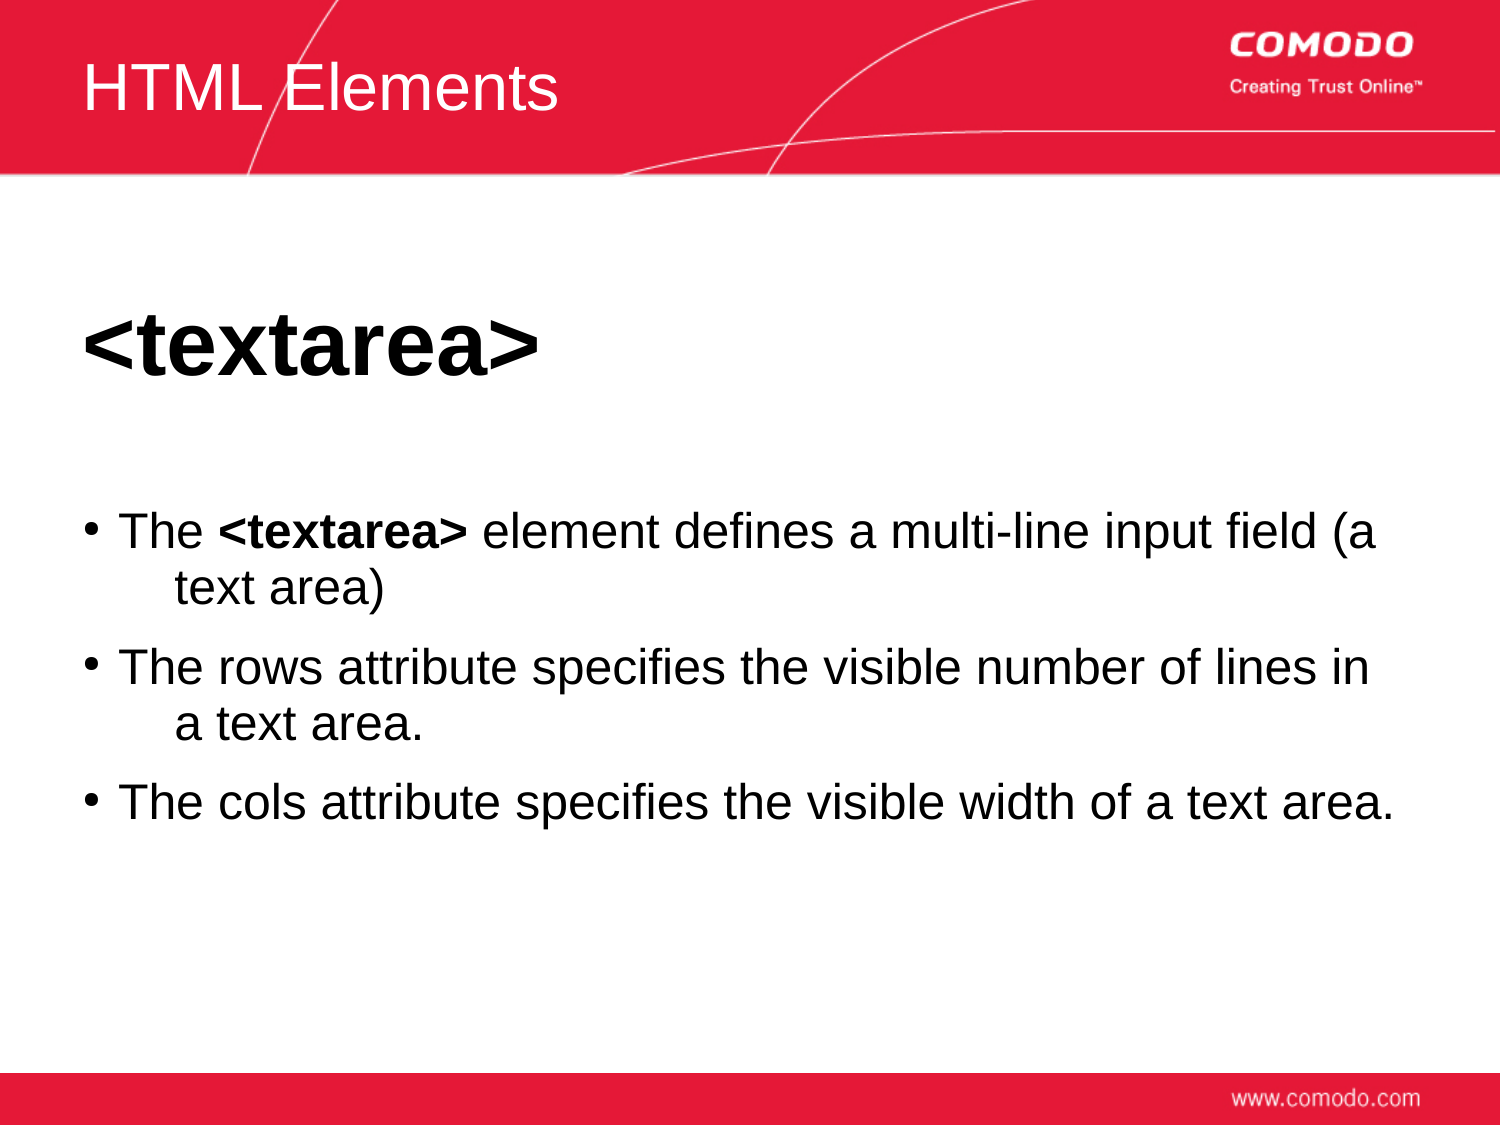

# HTML Elements
<textarea>
The <textarea> element defines a multi-line input field (a text area)
The rows attribute specifies the visible number of lines in a text area.
The cols attribute specifies the visible width of a text area.